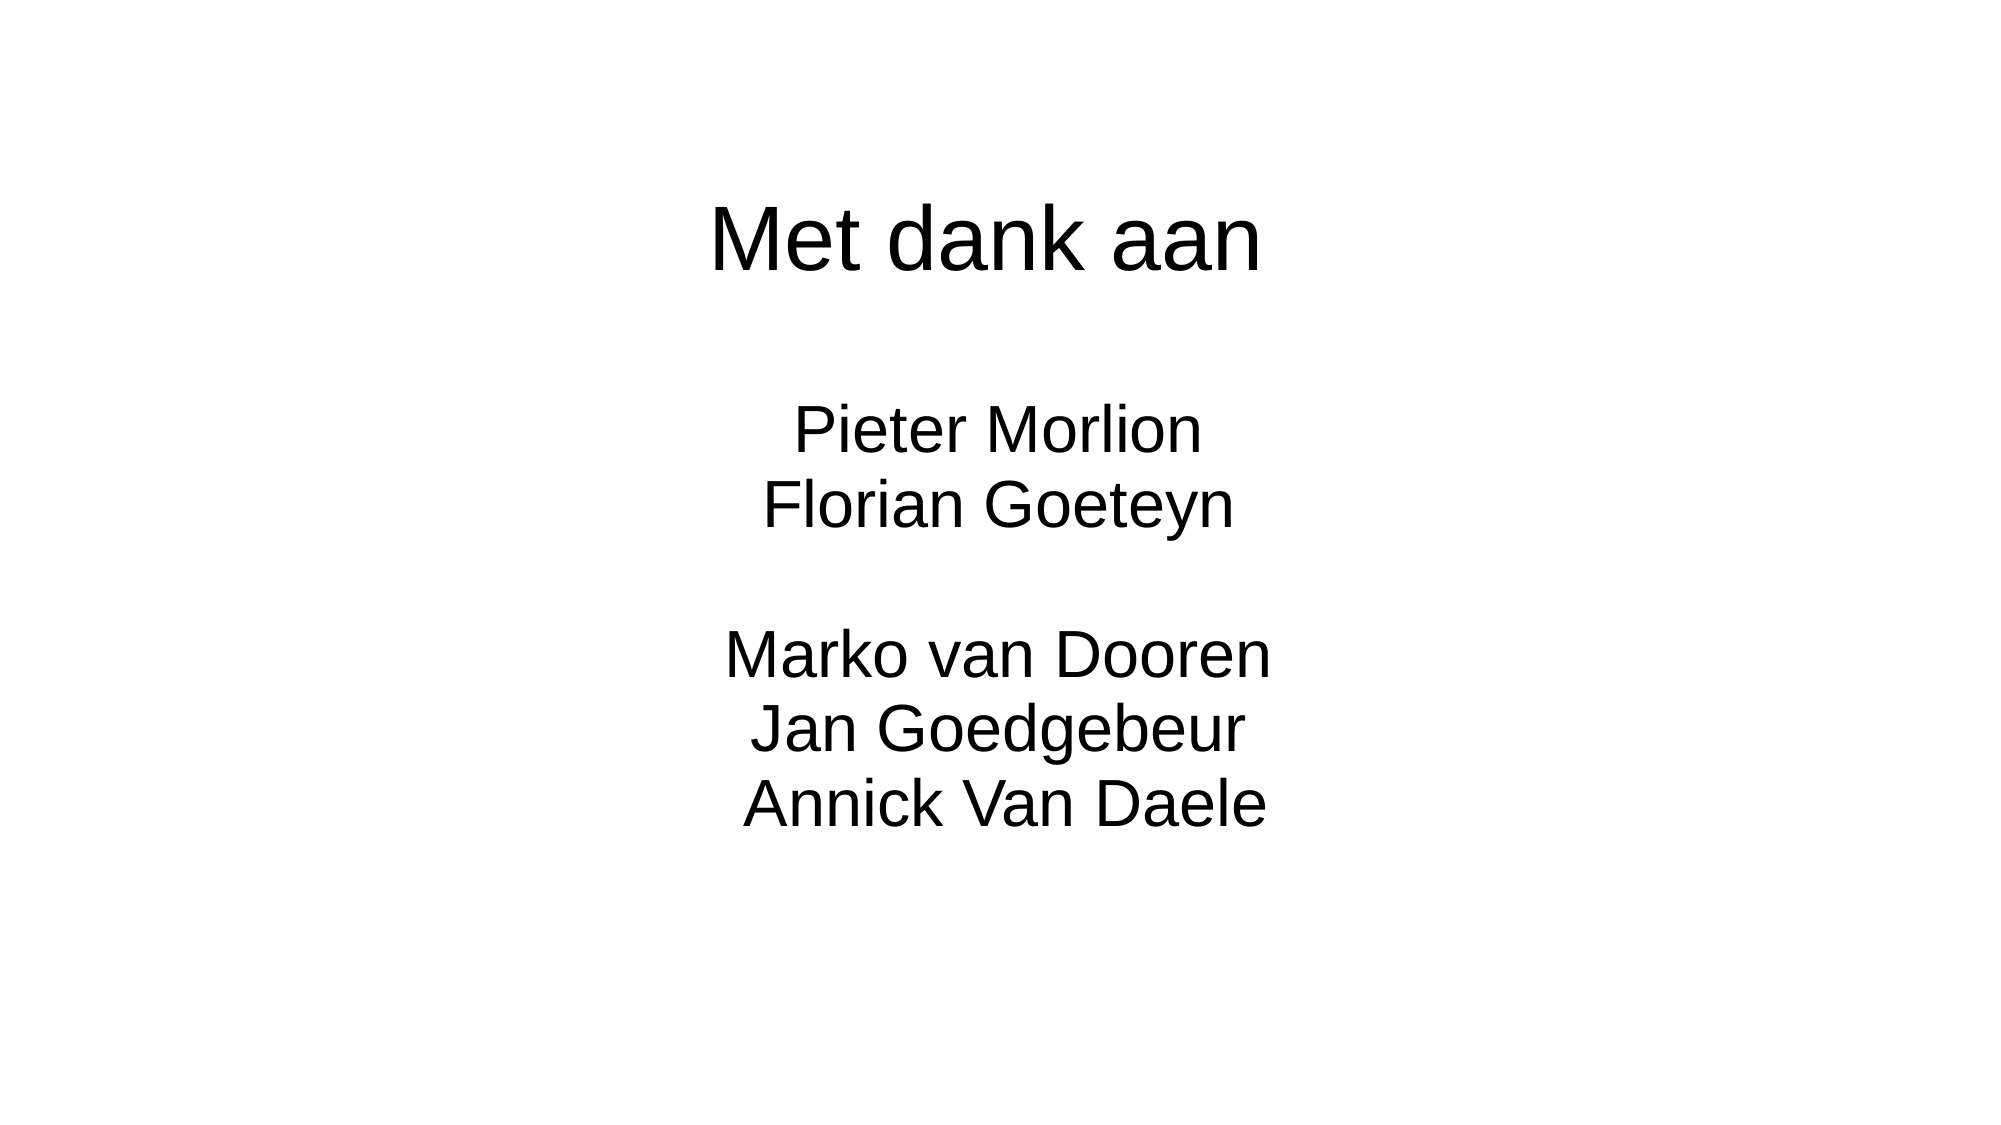

# Met dank aan Pieter Morlion Florian Goeteyn Marko van Dooren Jan Goedgebeur Annick Van Daele